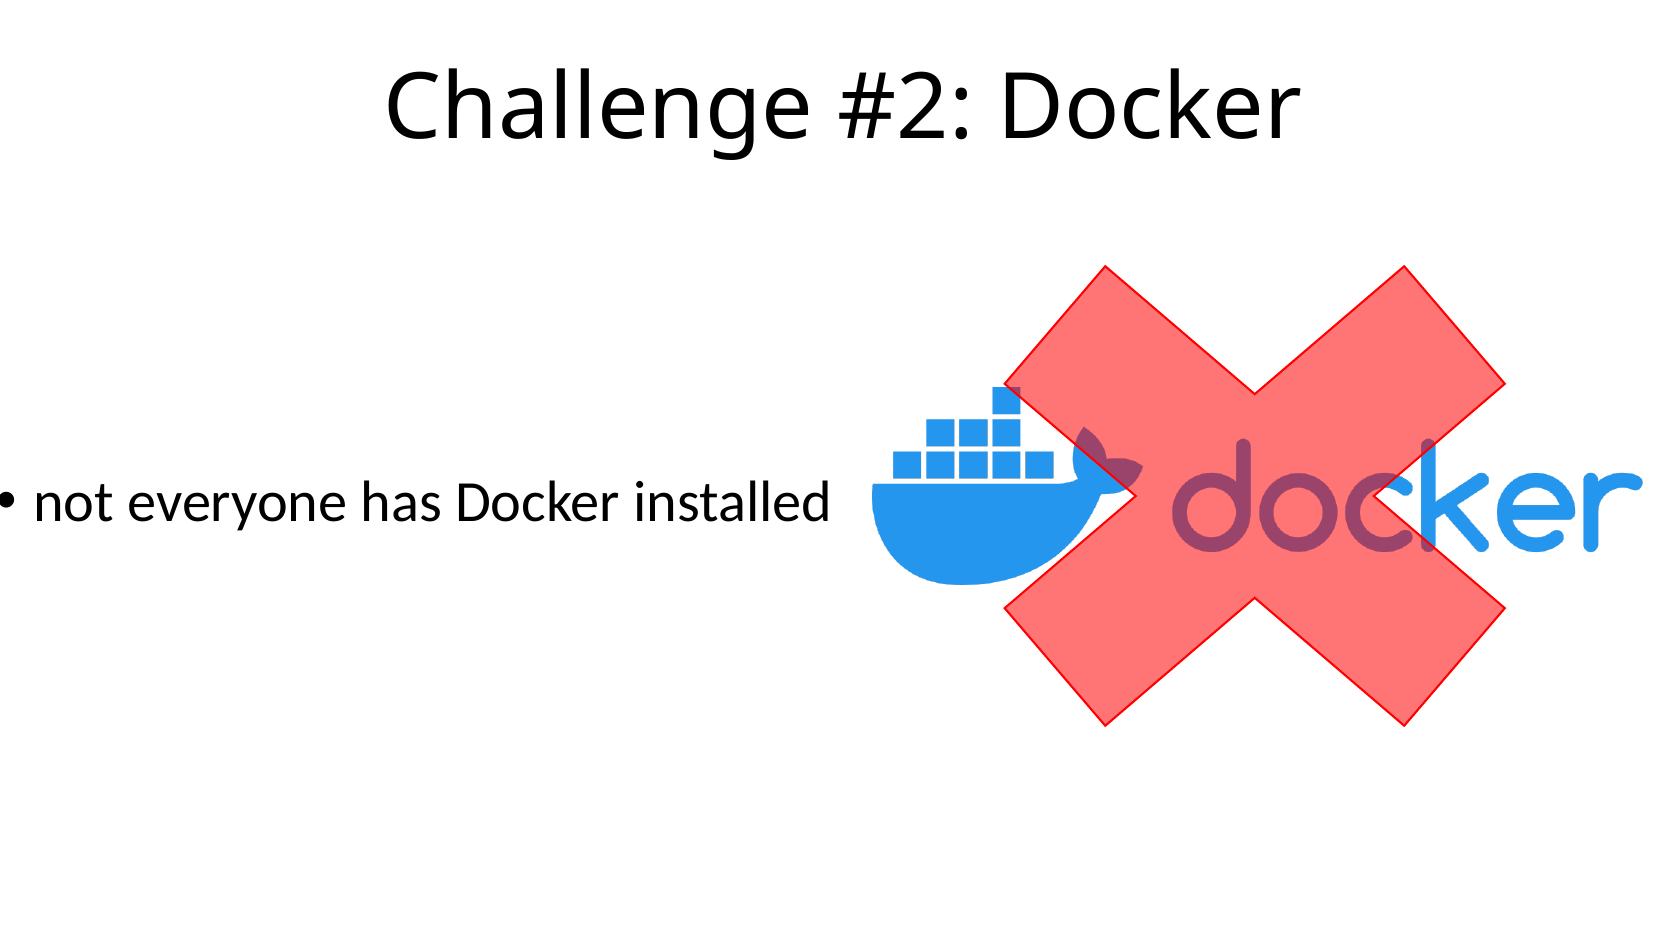

# Challenge #2: Docker
not everyone has Docker installed